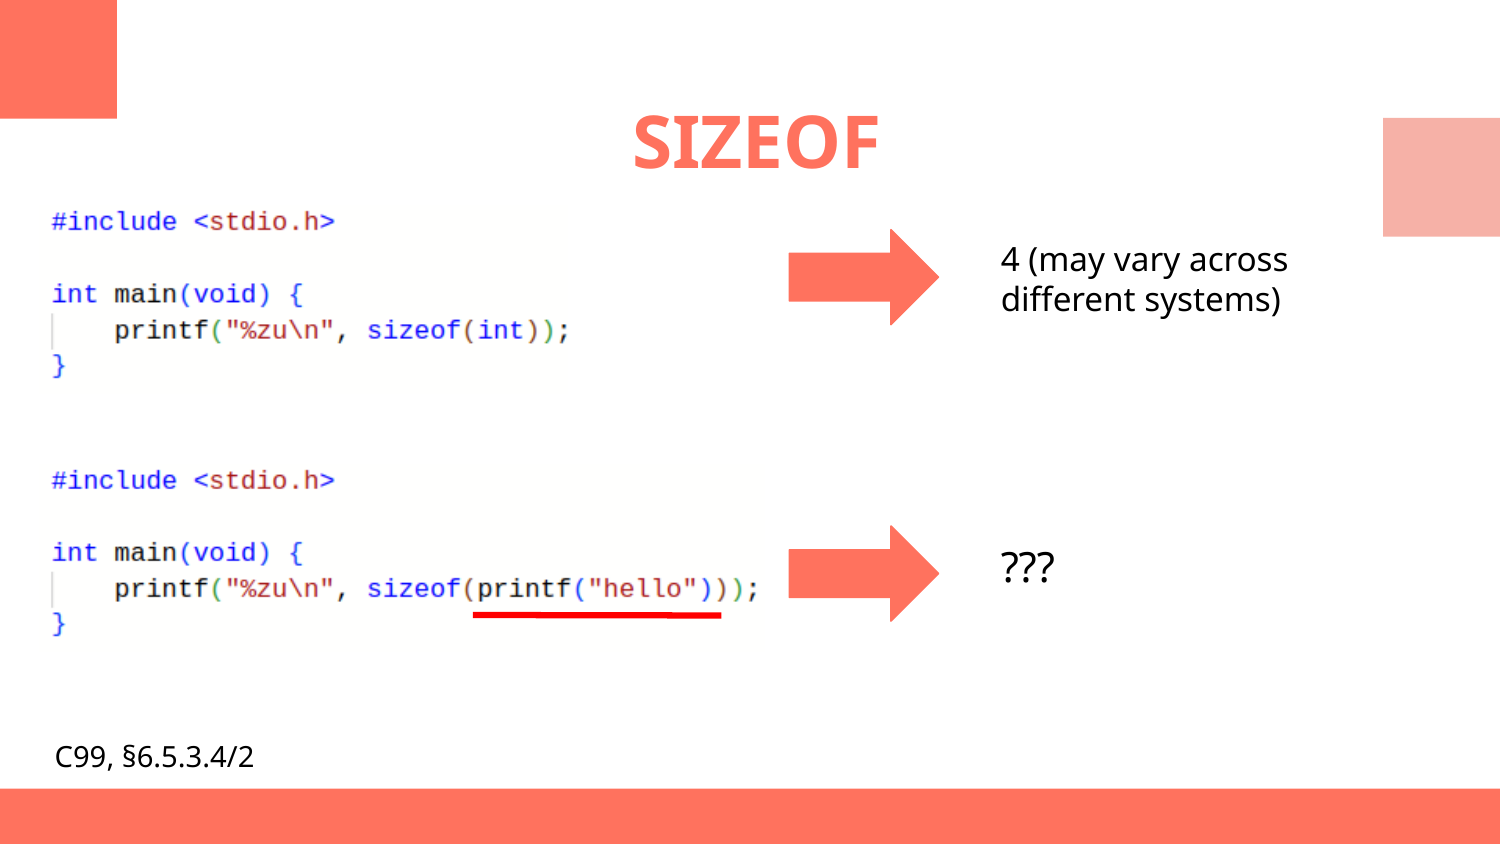

# SIZEOF
4 (may vary across different systems)
???
C99, §6.5.3.4/2